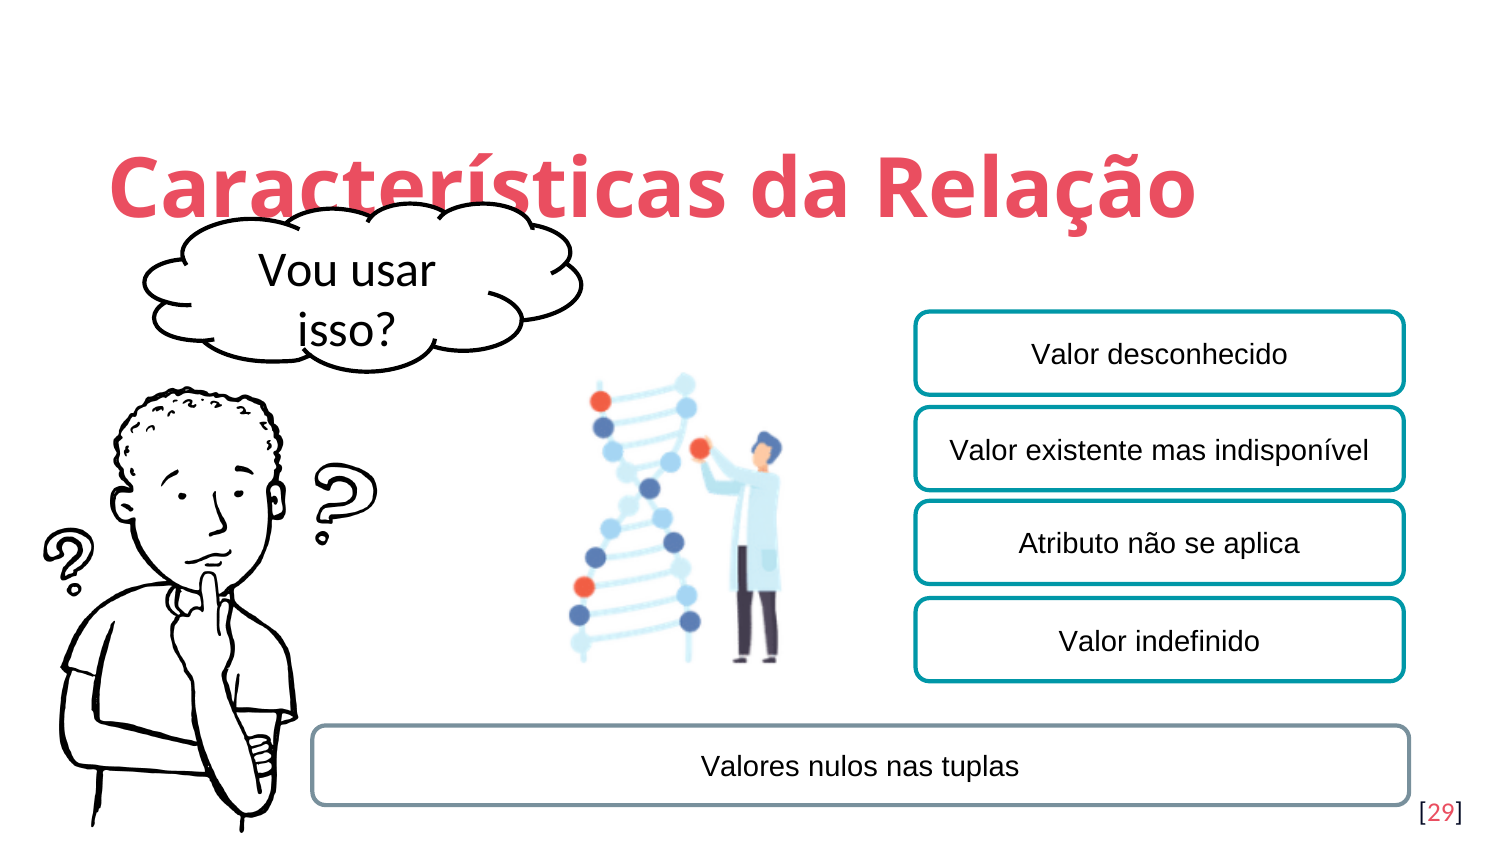

Características da Relação
Vou usar isso?
Valor desconhecido
Valor existente mas indisponível
Atributo não se aplica
Valor indefinido
Valores nulos nas tuplas